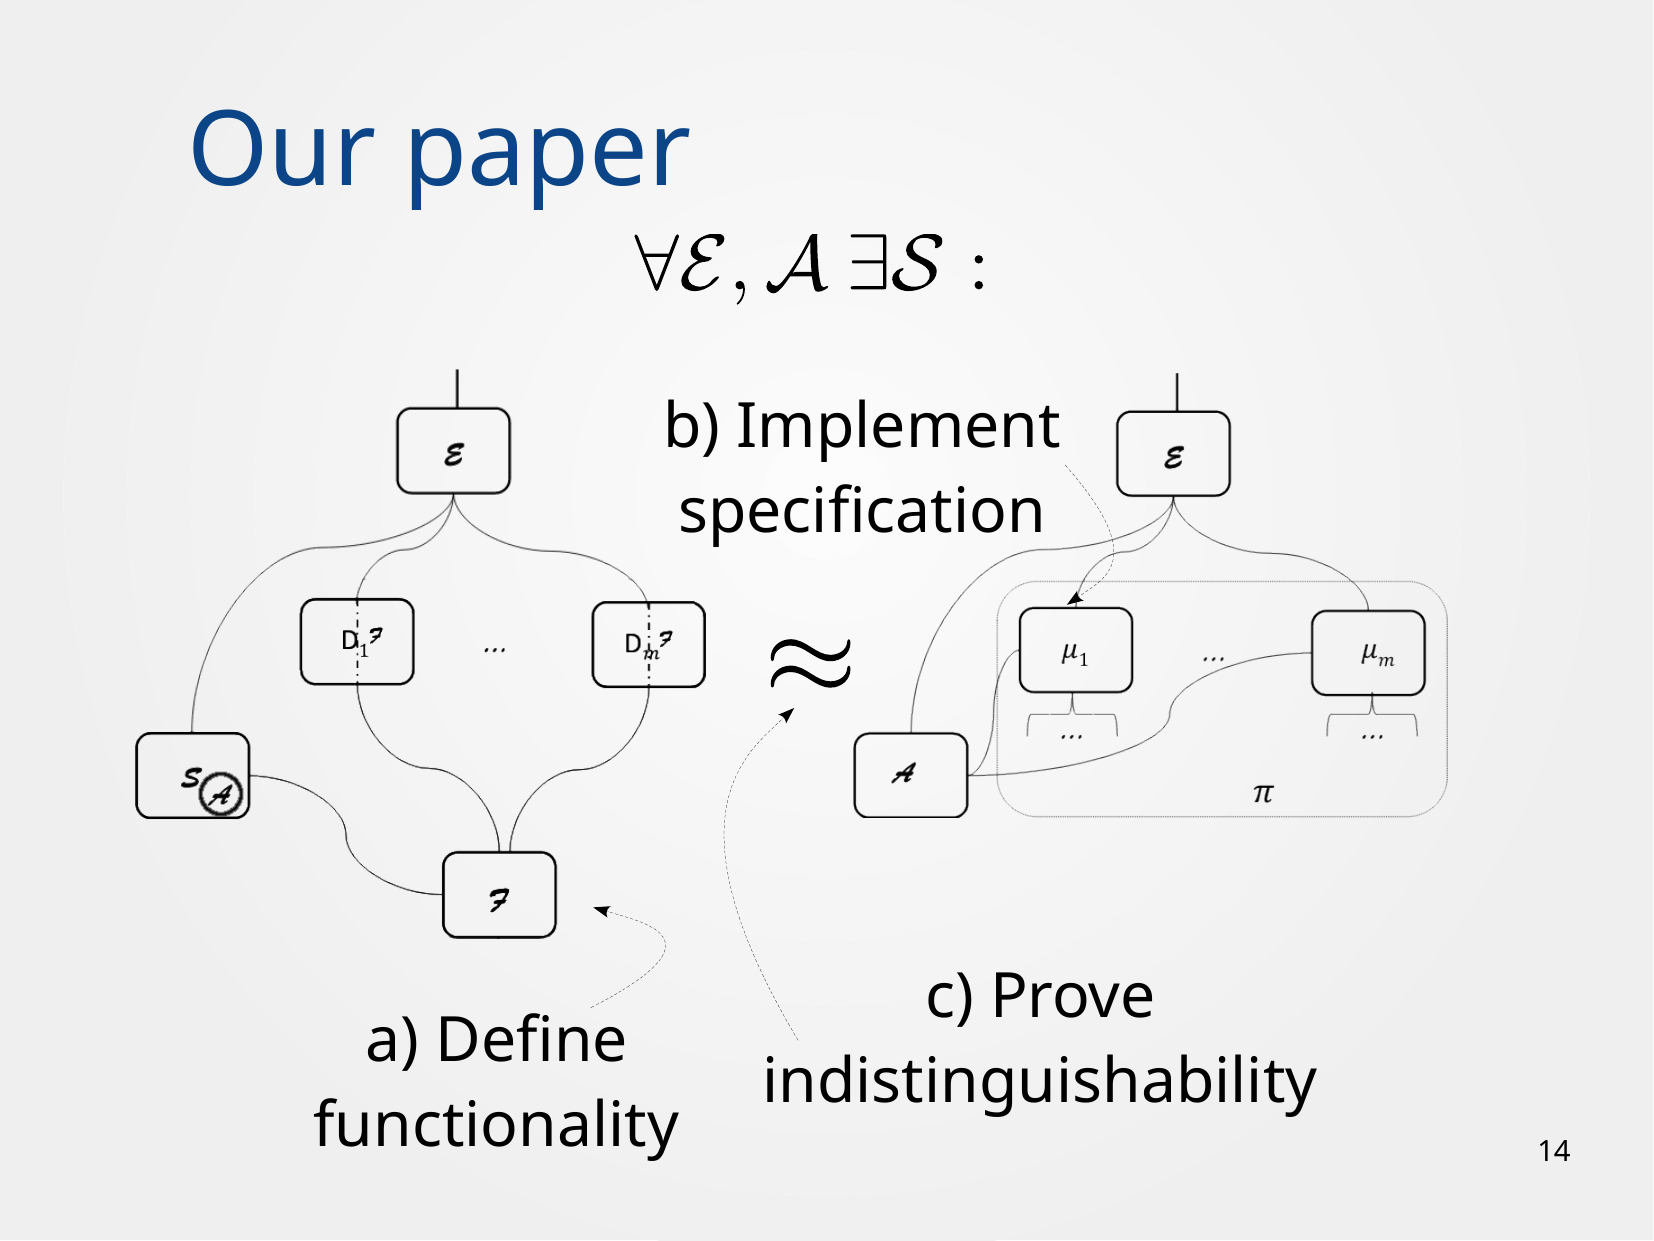

# Our paper
b) Implement specification
c) Prove indistinguishability
a) Define functionality
14